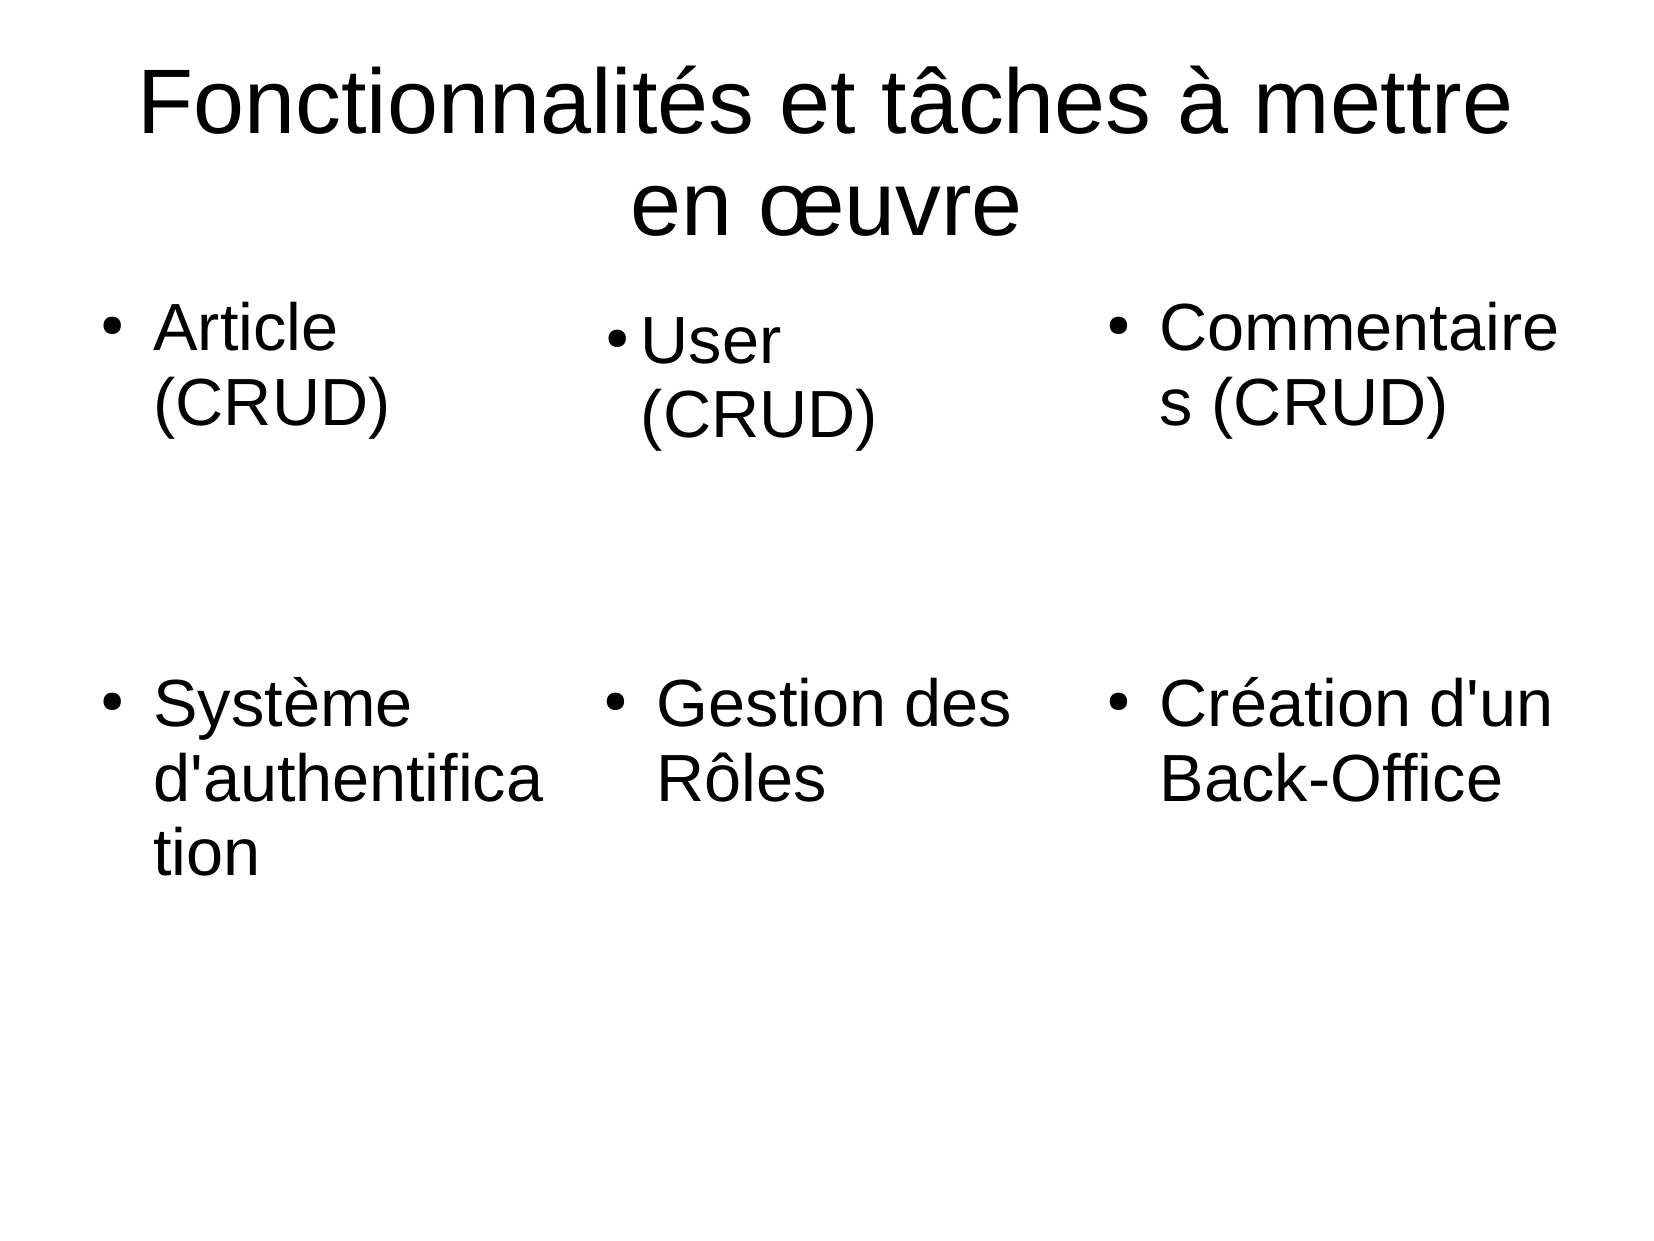

# Fonctionnalités et tâches à mettre en œuvre
Article (CRUD)
Commentaires (CRUD)
User (CRUD)
Système d'authentification
Gestion des Rôles
Création d'un Back-Office